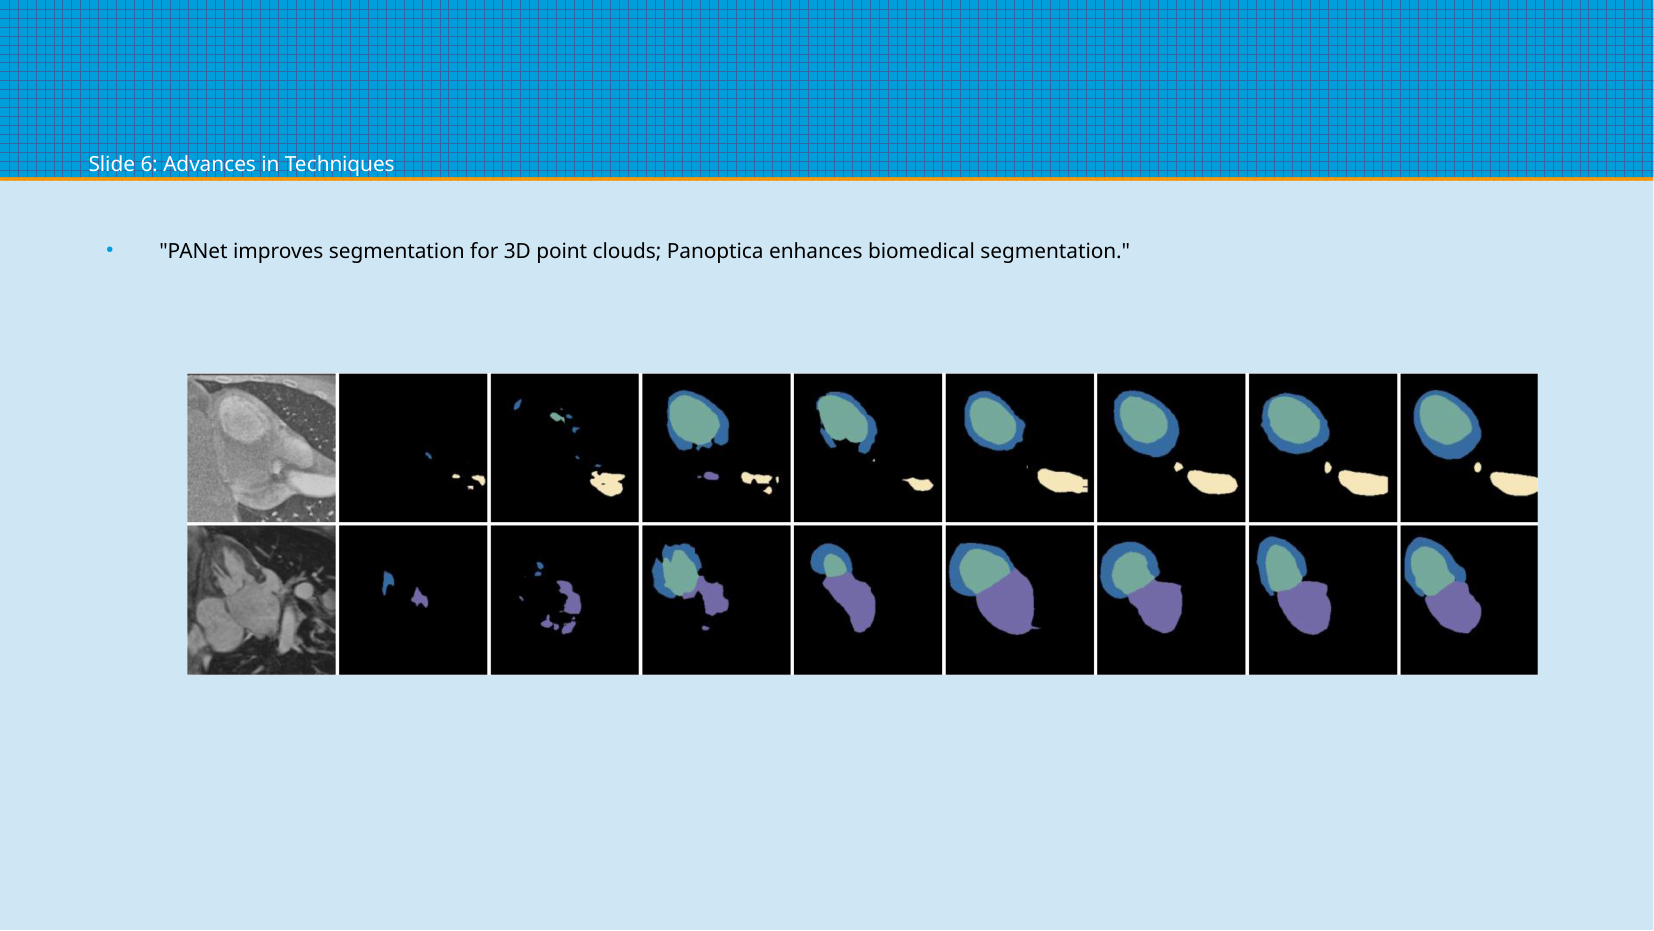

# Slide 6: Advances in Techniques
"PANet improves segmentation for 3D point clouds; Panoptica enhances biomedical segmentation."